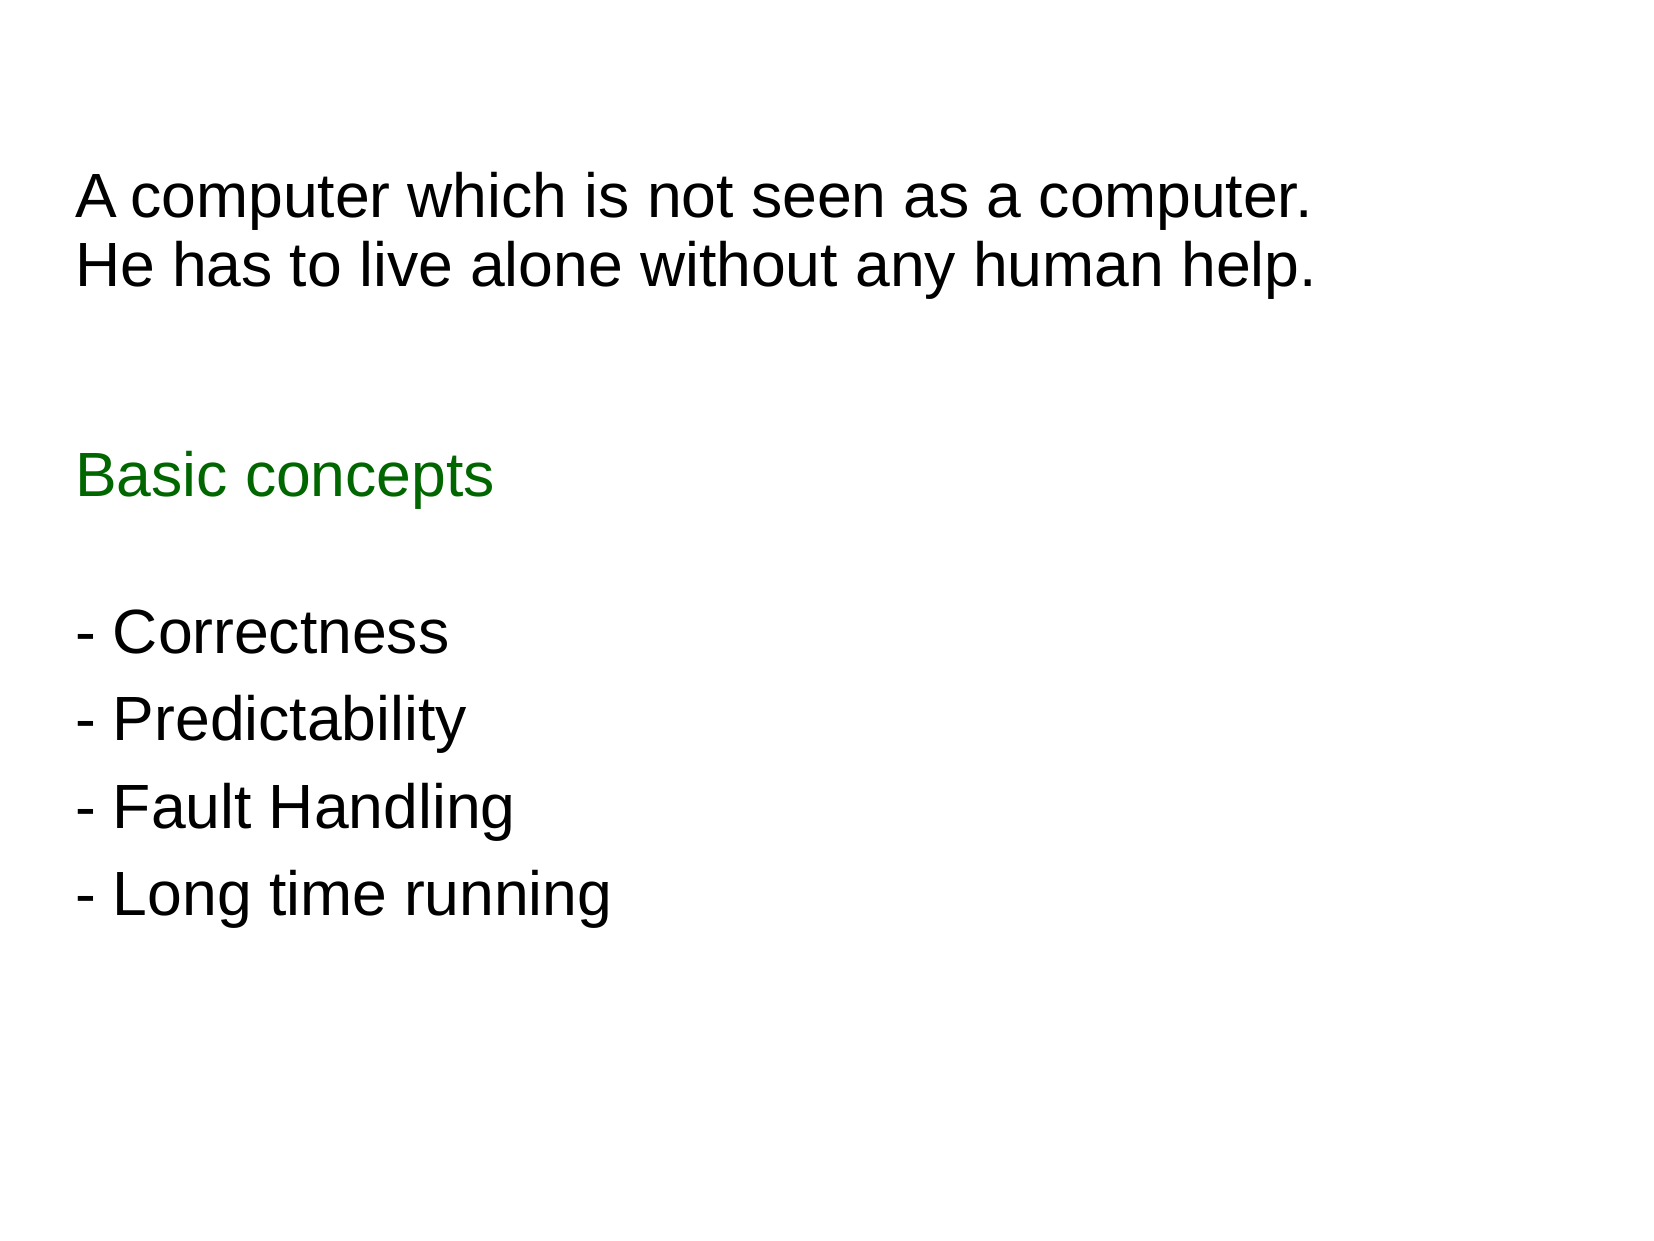

A computer which is not seen as a computer.
He has to live alone without any human help.
Basic concepts
- Correctness
- Predictability
- Fault Handling
- Long time running